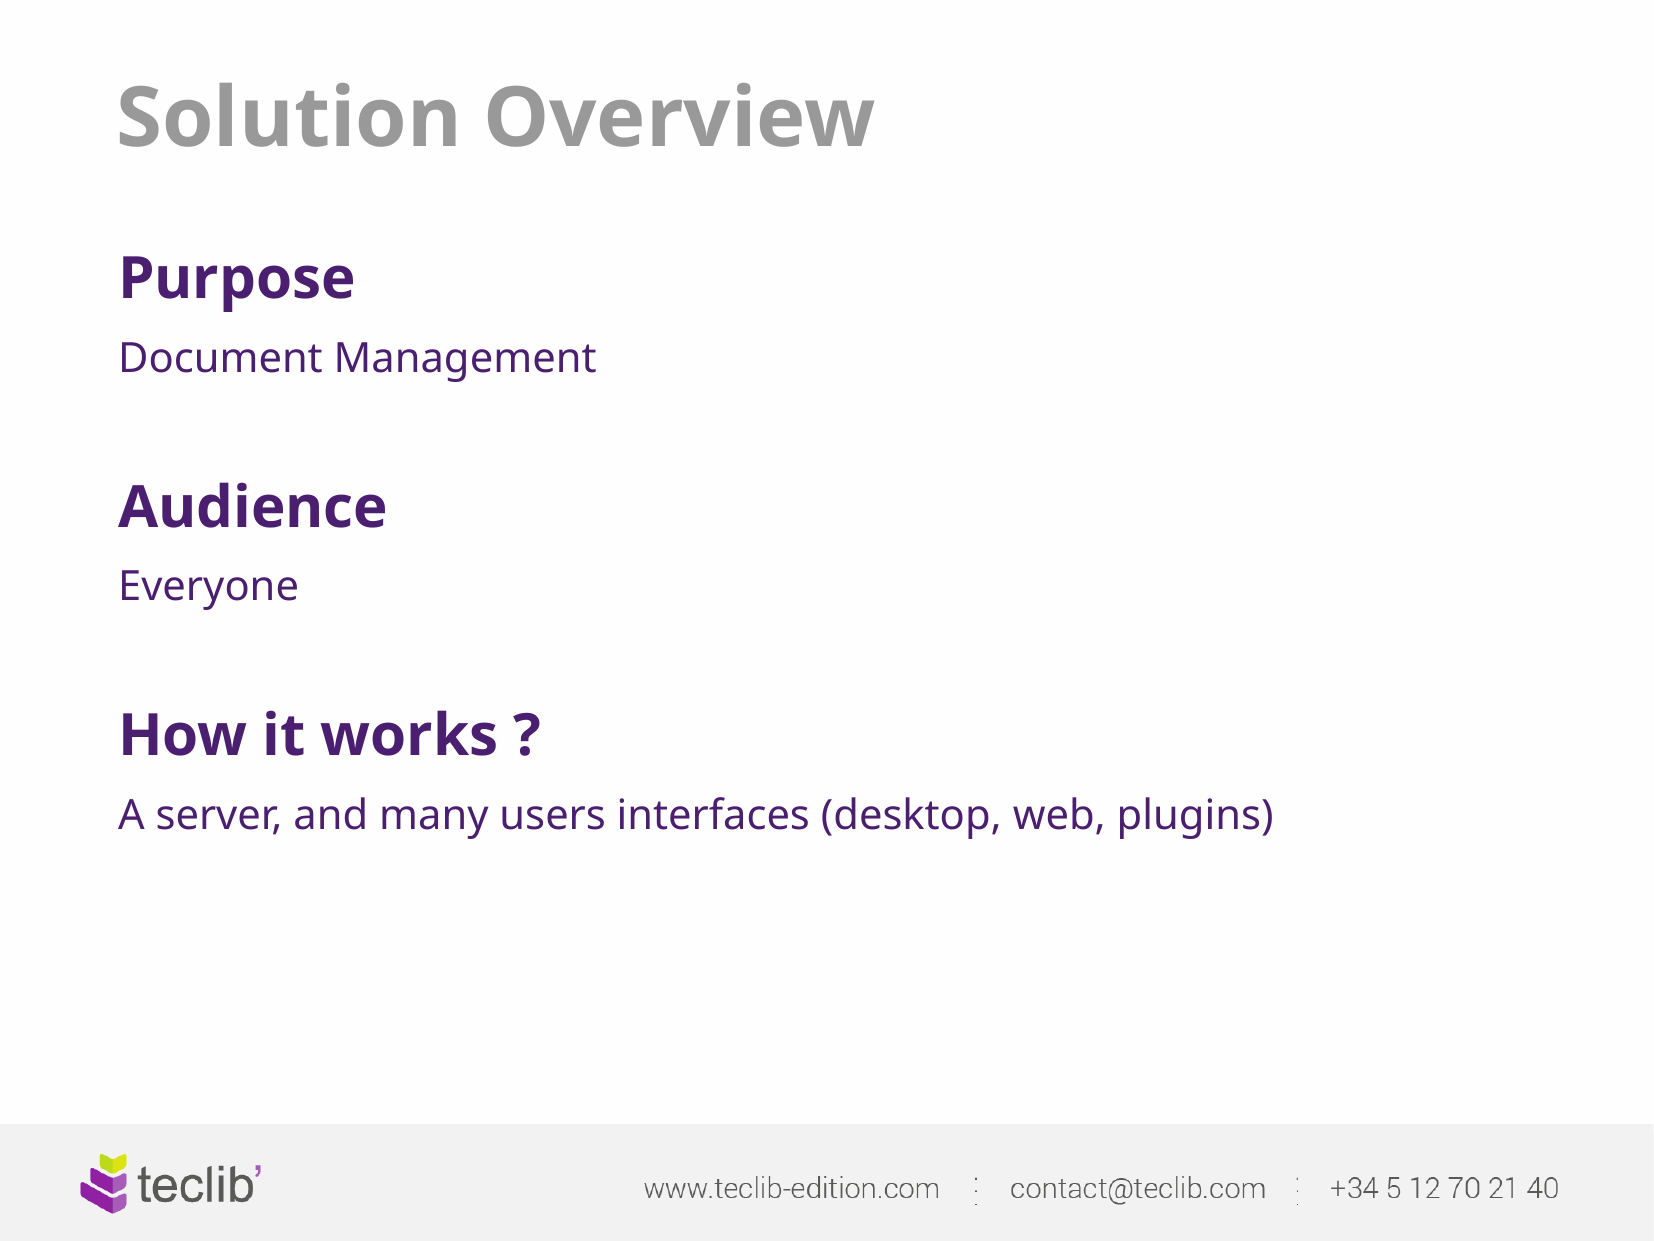

# Solution Overview
Purpose
Document Management
Audience
Everyone
How it works ?
A server, and many users interfaces (desktop, web, plugins)